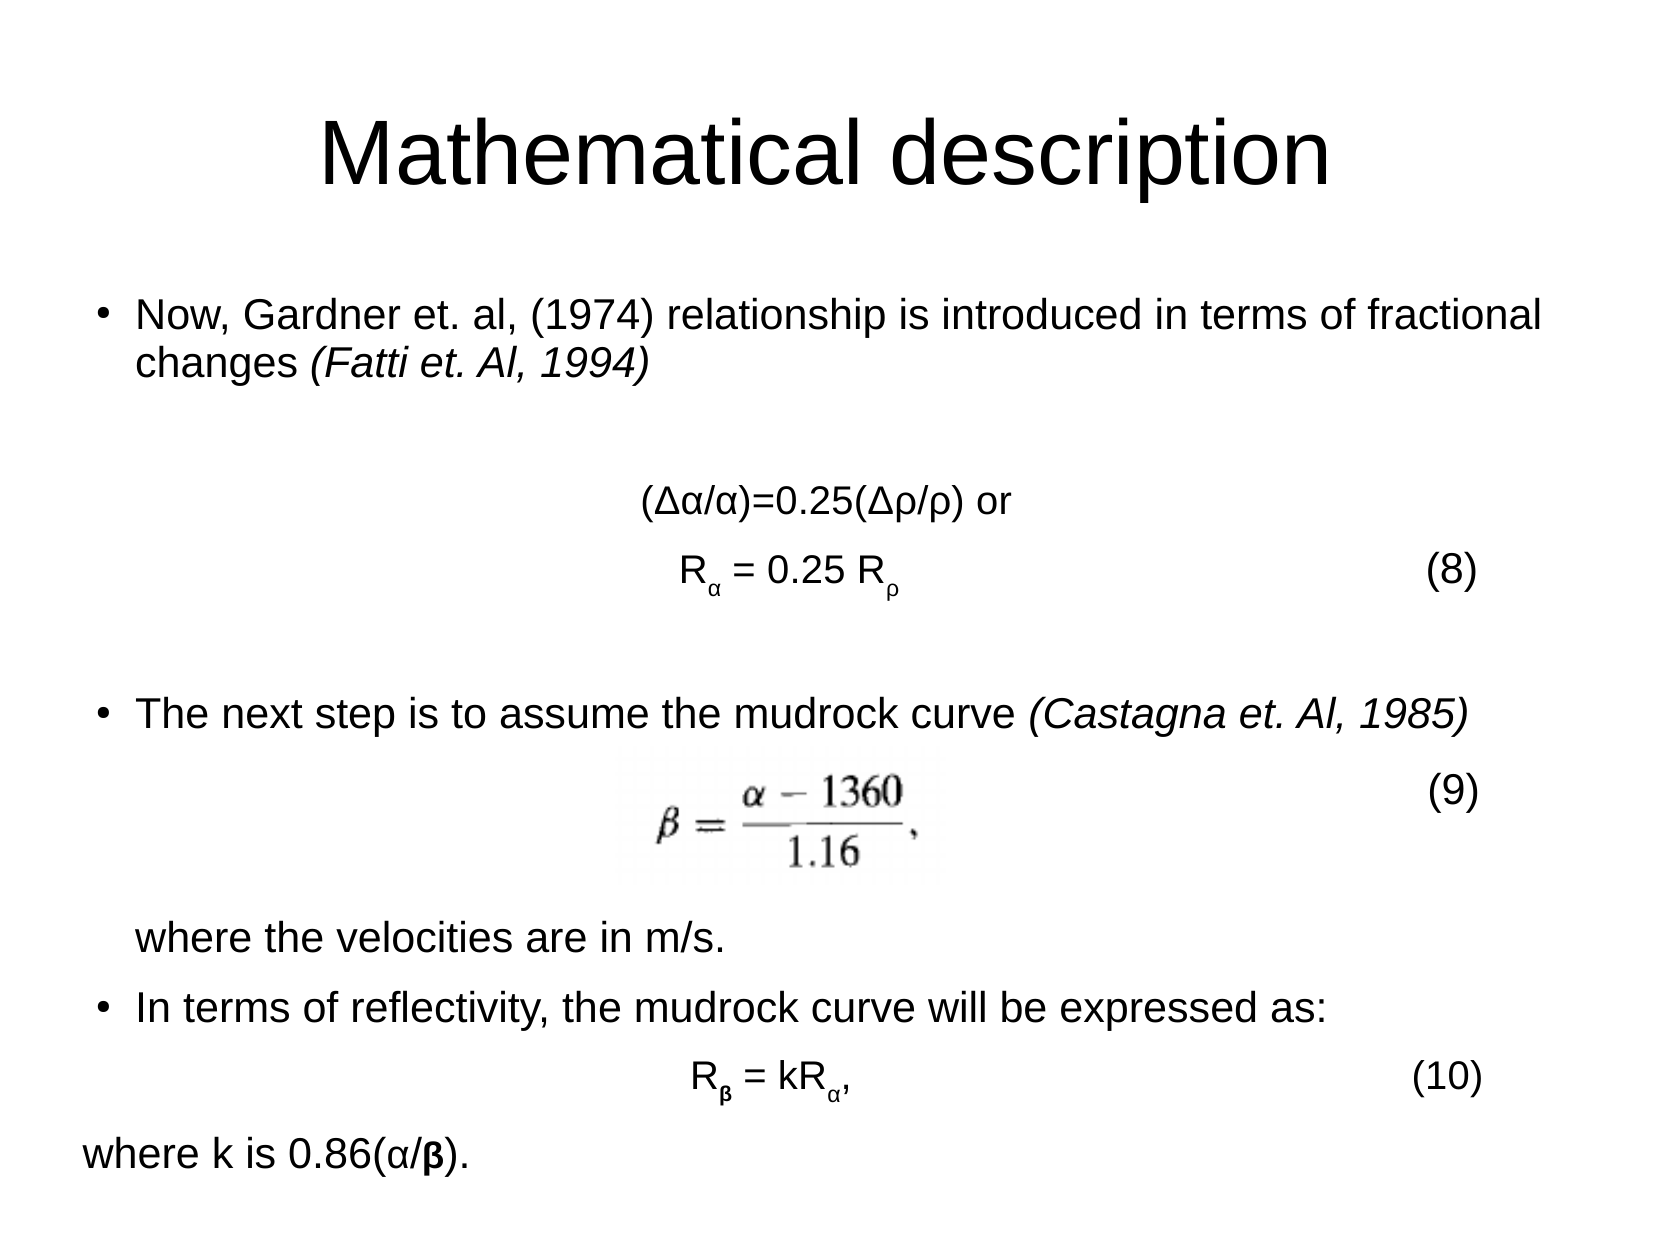

# Mathematical description
Now, Gardner et. al, (1974) relationship is introduced in terms of fractional changes (Fatti et. Al, 1994)
(Δα/α)=0.25(Δρ/ρ) or
 Rα = 0.25 Rρ (8)
The next step is to assume the mudrock curve (Castagna et. Al, 1985)
 (9)
where the velocities are in m/s.
In terms of reflectivity, the mudrock curve will be expressed as:
 Rβ = kRα, (10)
where k is 0.86(α/β).